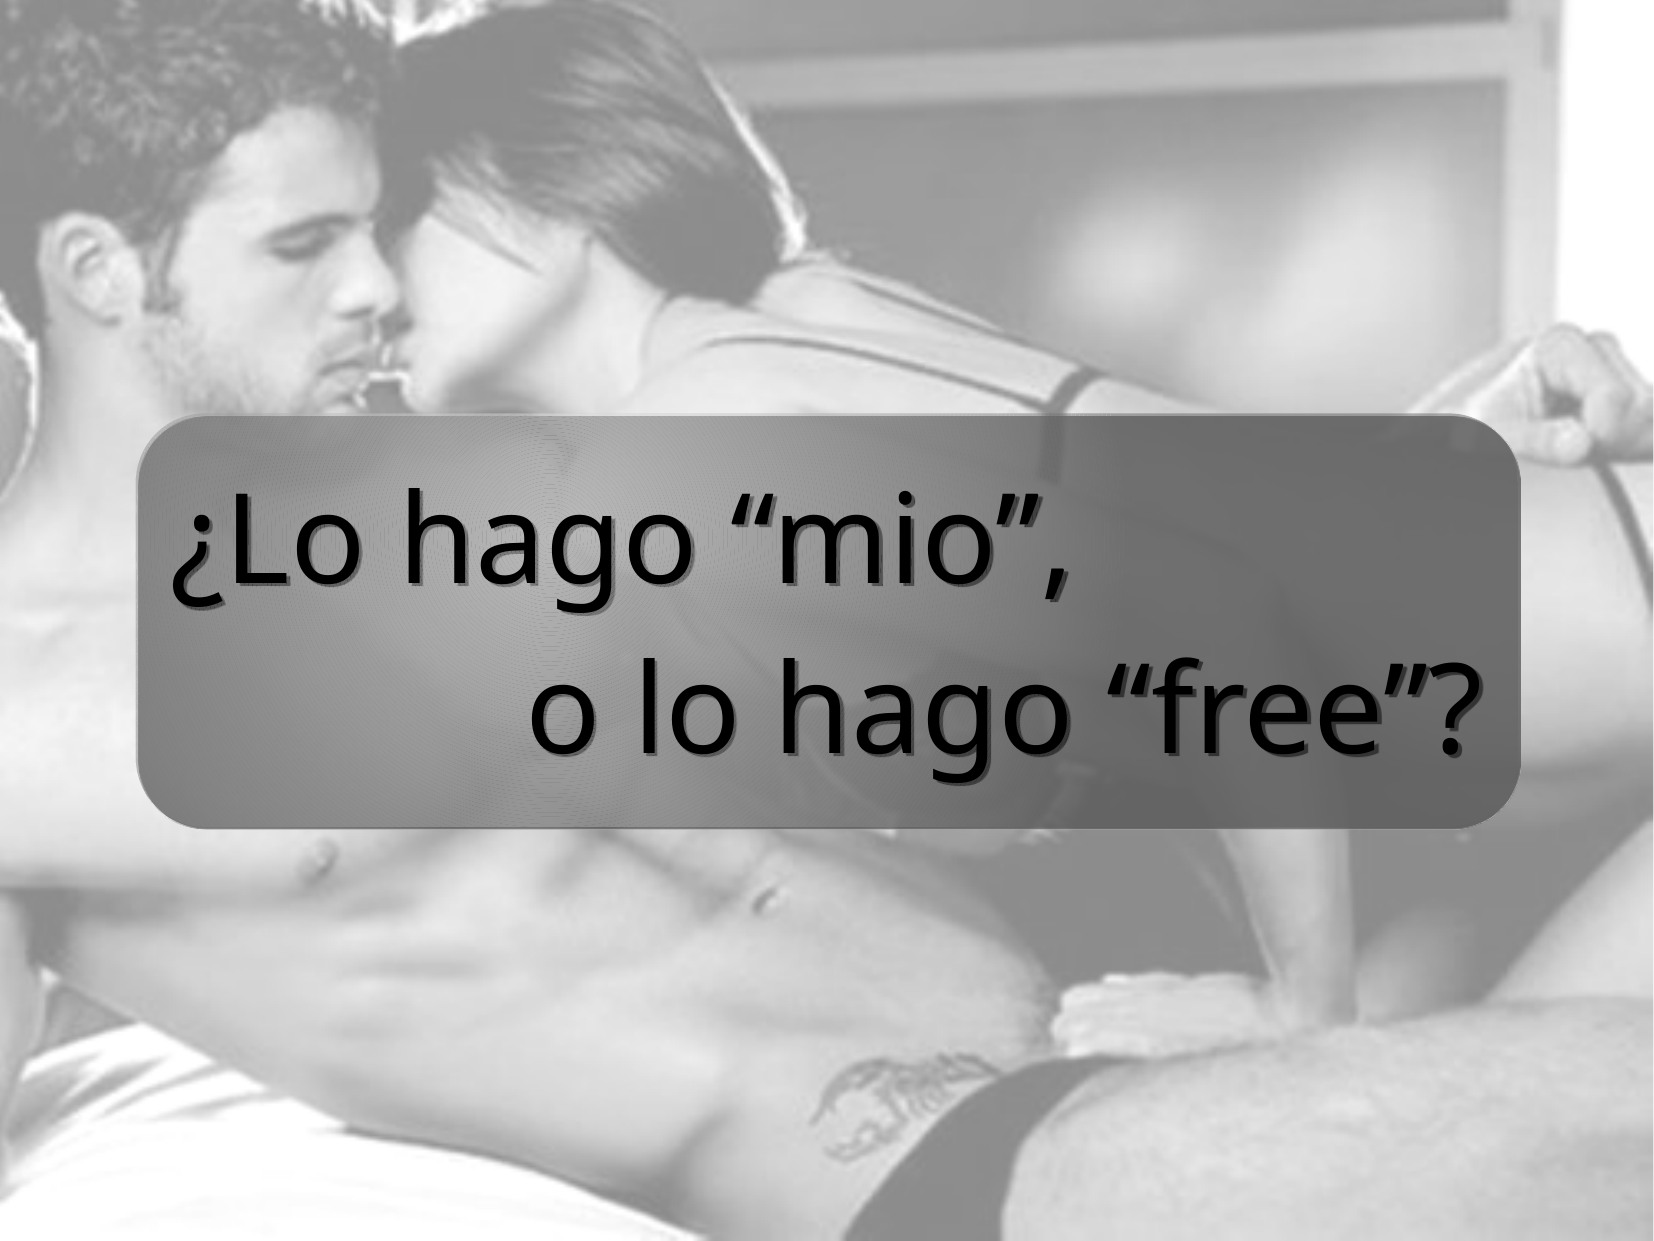

¿Lo hago “mio”,
o lo hago “free”?